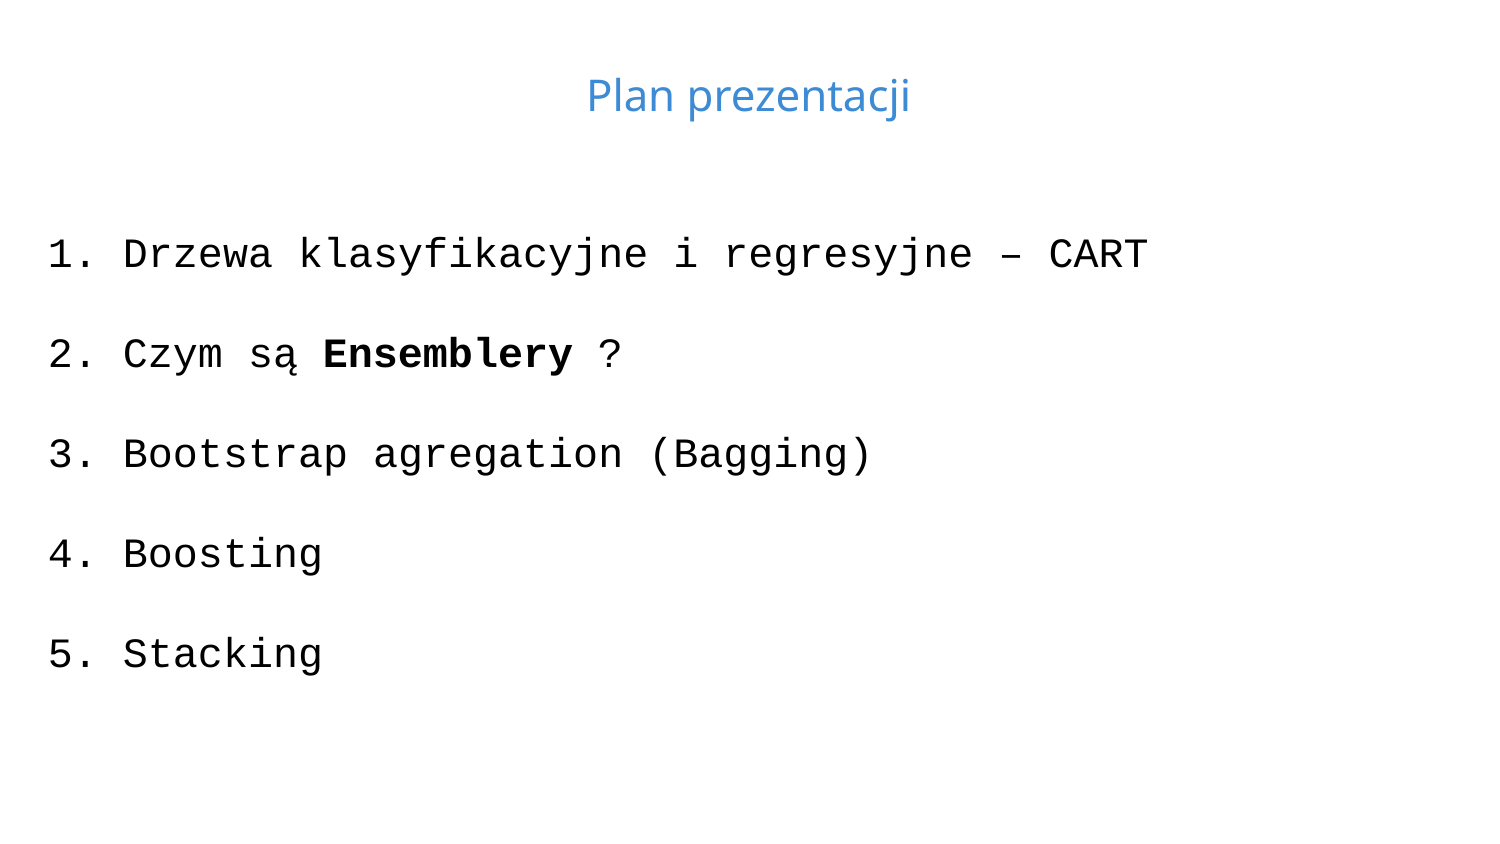

Plan prezentacji
1. Drzewa klasyfikacyjne i regresyjne – CART
2. Czym są Ensemblery ?
3. Bootstrap agregation (Bagging)
4. Boosting
5. Stacking